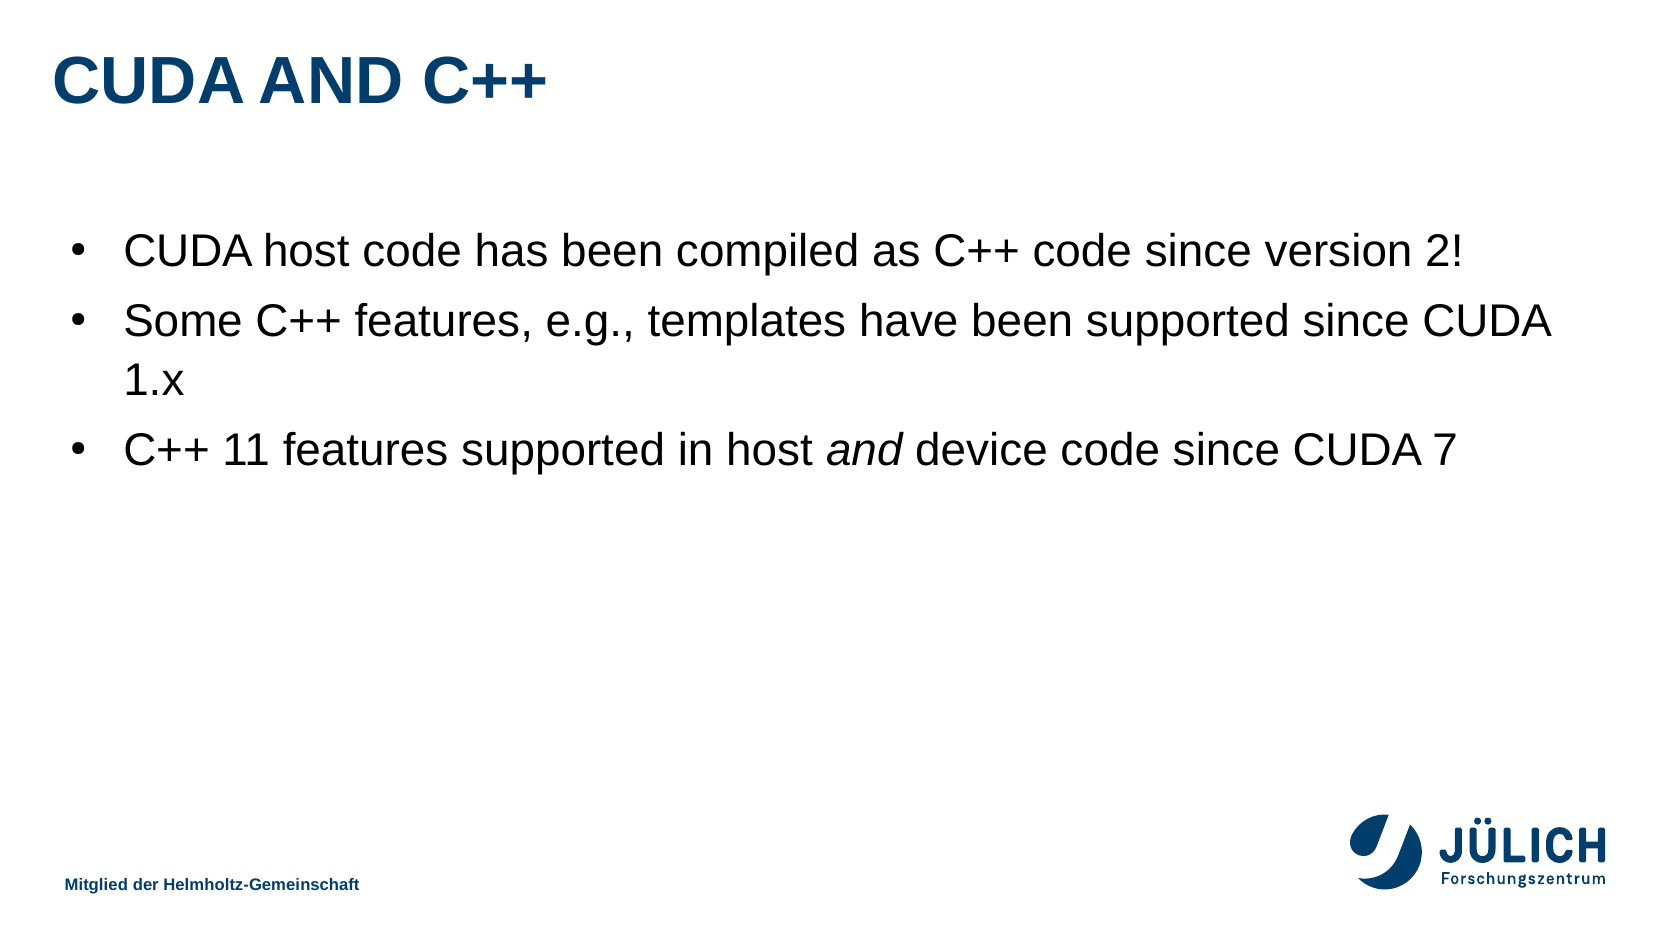

# CUDA and C++
CUDA host code has been compiled as C++ code since version 2!
Some C++ features, e.g., templates have been supported since CUDA 1.x
C++ 11 features supported in host and device code since CUDA 7